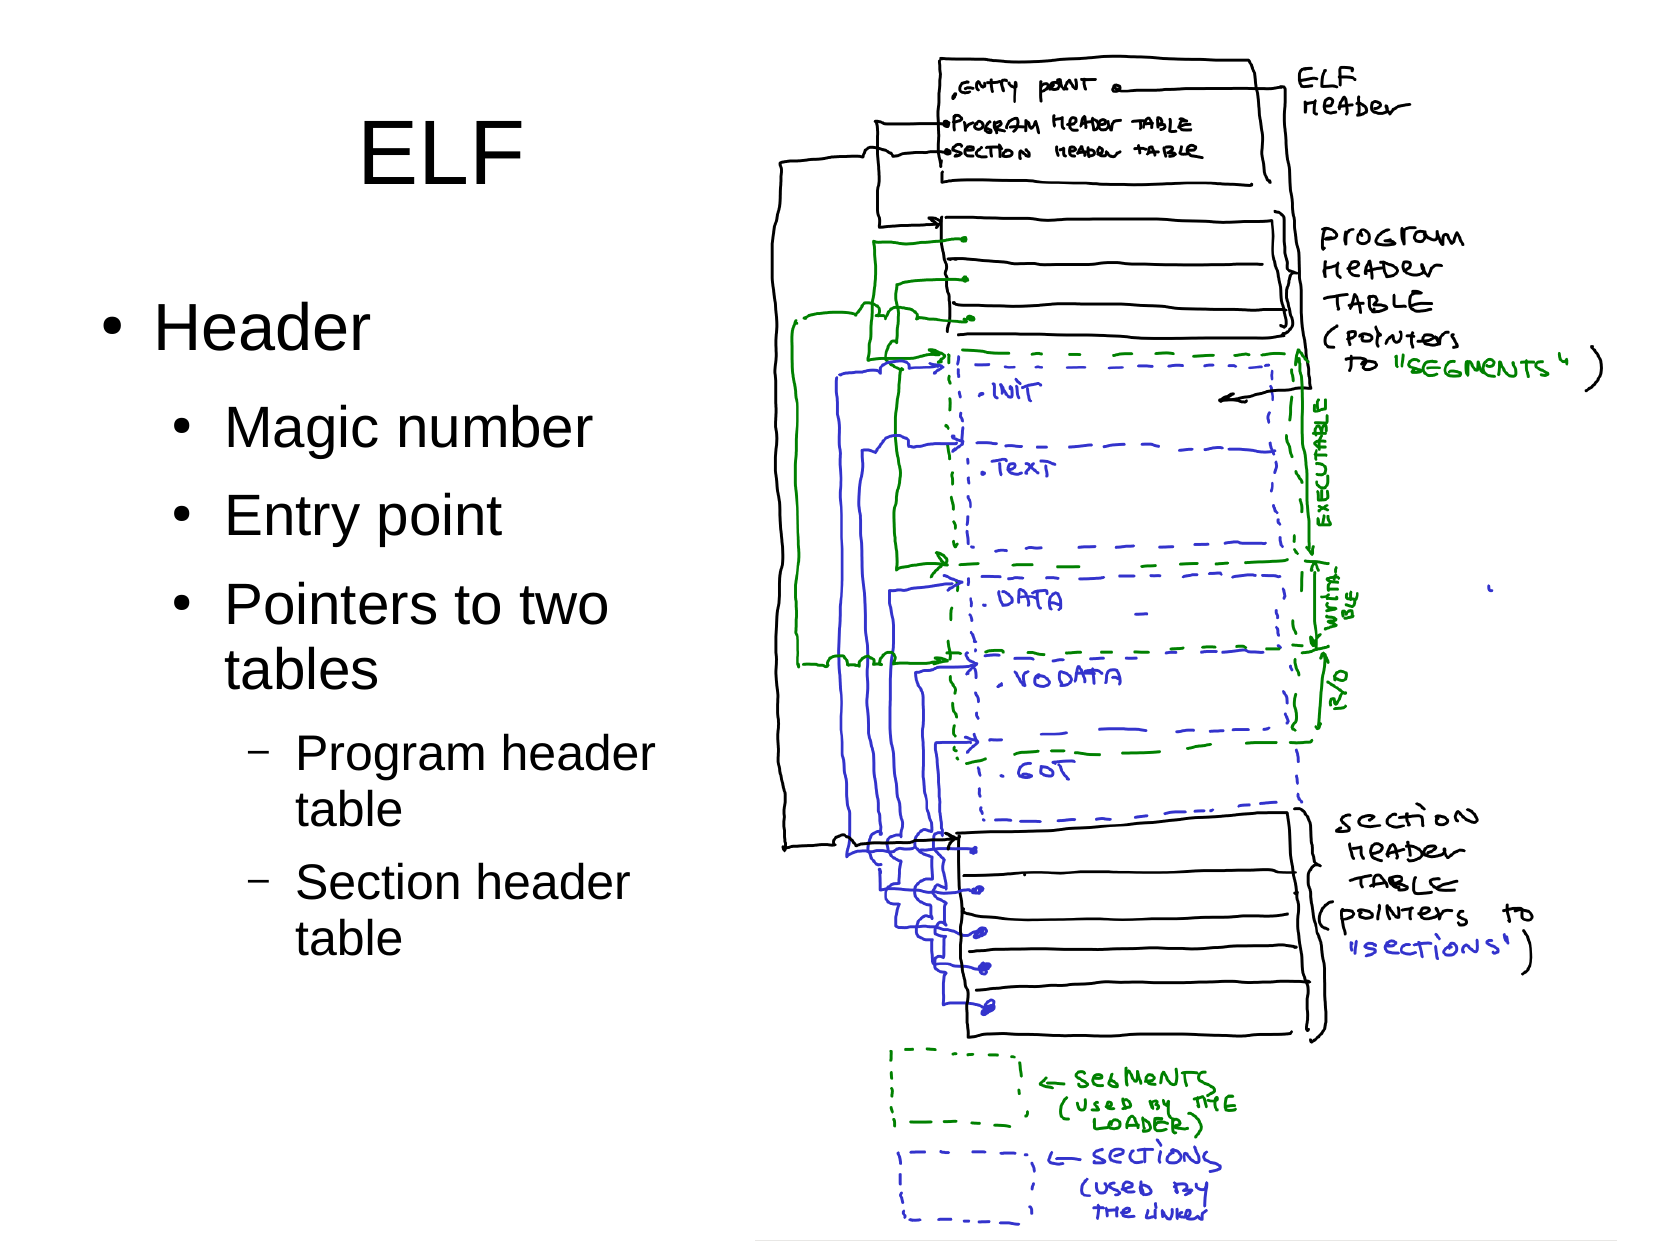

# ELF
Header
Magic number
Entry point
Pointers to two tables
Program header table
Section header table